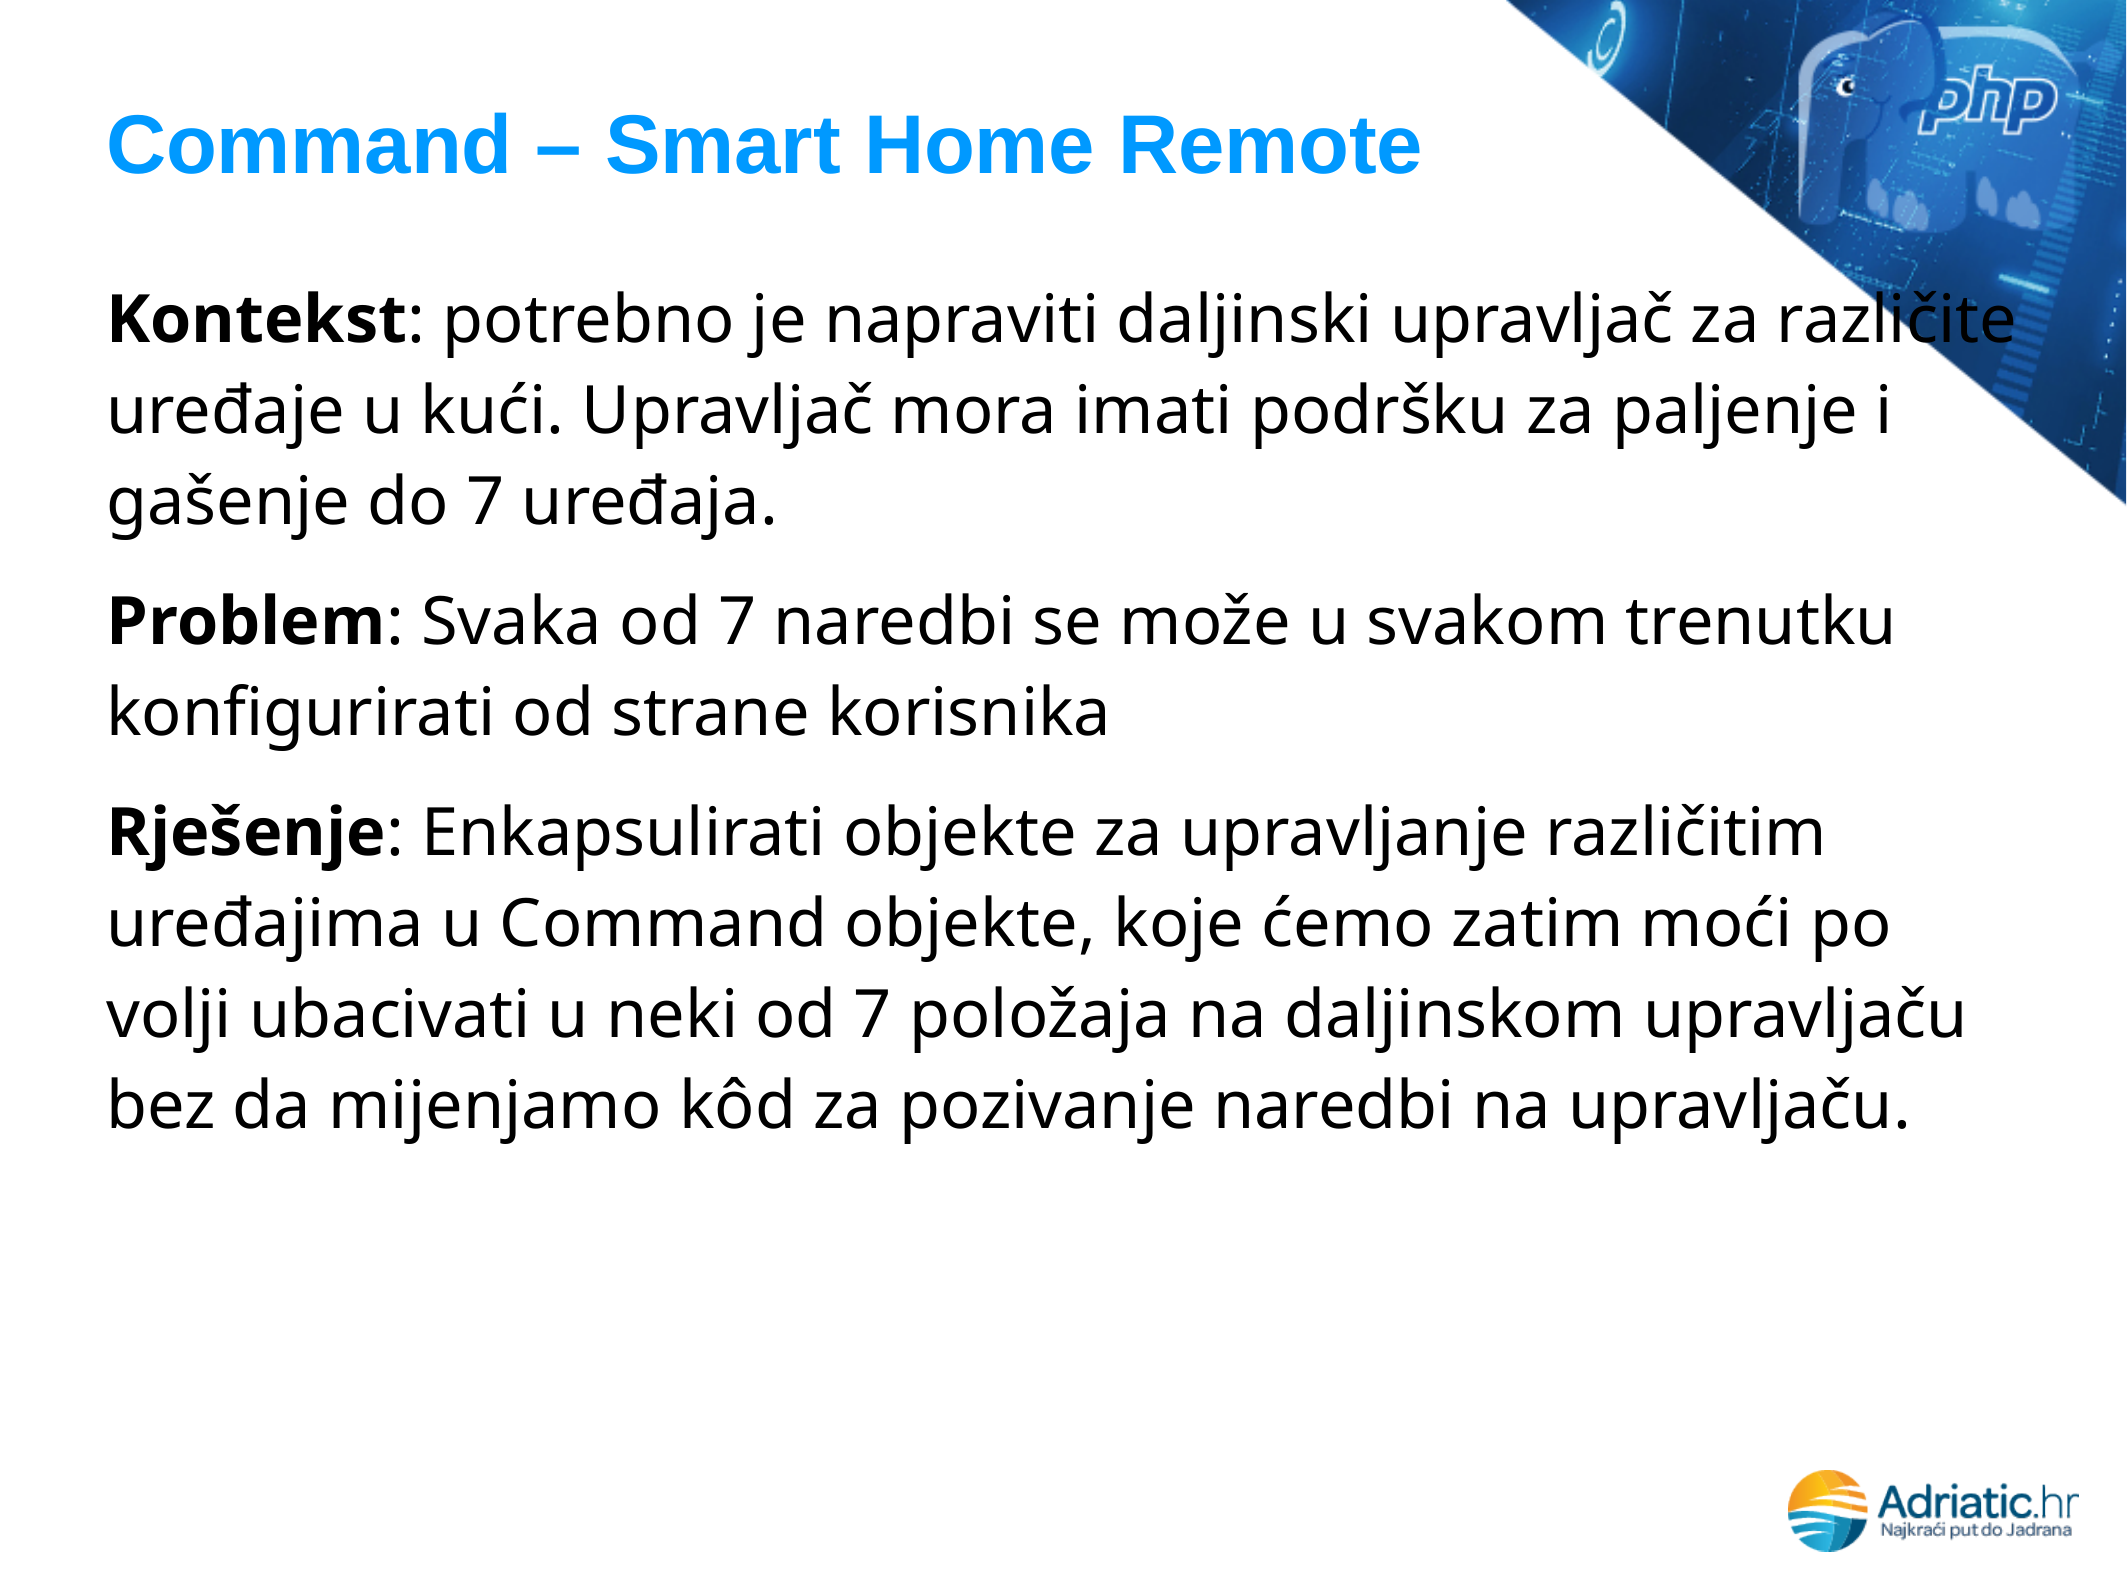

# Command – Smart Home Remote
Kontekst: potrebno je napraviti daljinski upravljač za različite uređaje u kući. Upravljač mora imati podršku za paljenje i gašenje do 7 uređaja.
Problem: Svaka od 7 naredbi se može u svakom trenutku konfigurirati od strane korisnika
Rješenje: Enkapsulirati objekte za upravljanje različitim uređajima u Command objekte, koje ćemo zatim moći po volji ubacivati u neki od 7 položaja na daljinskom upravljaču bez da mijenjamo kôd za pozivanje naredbi na upravljaču.